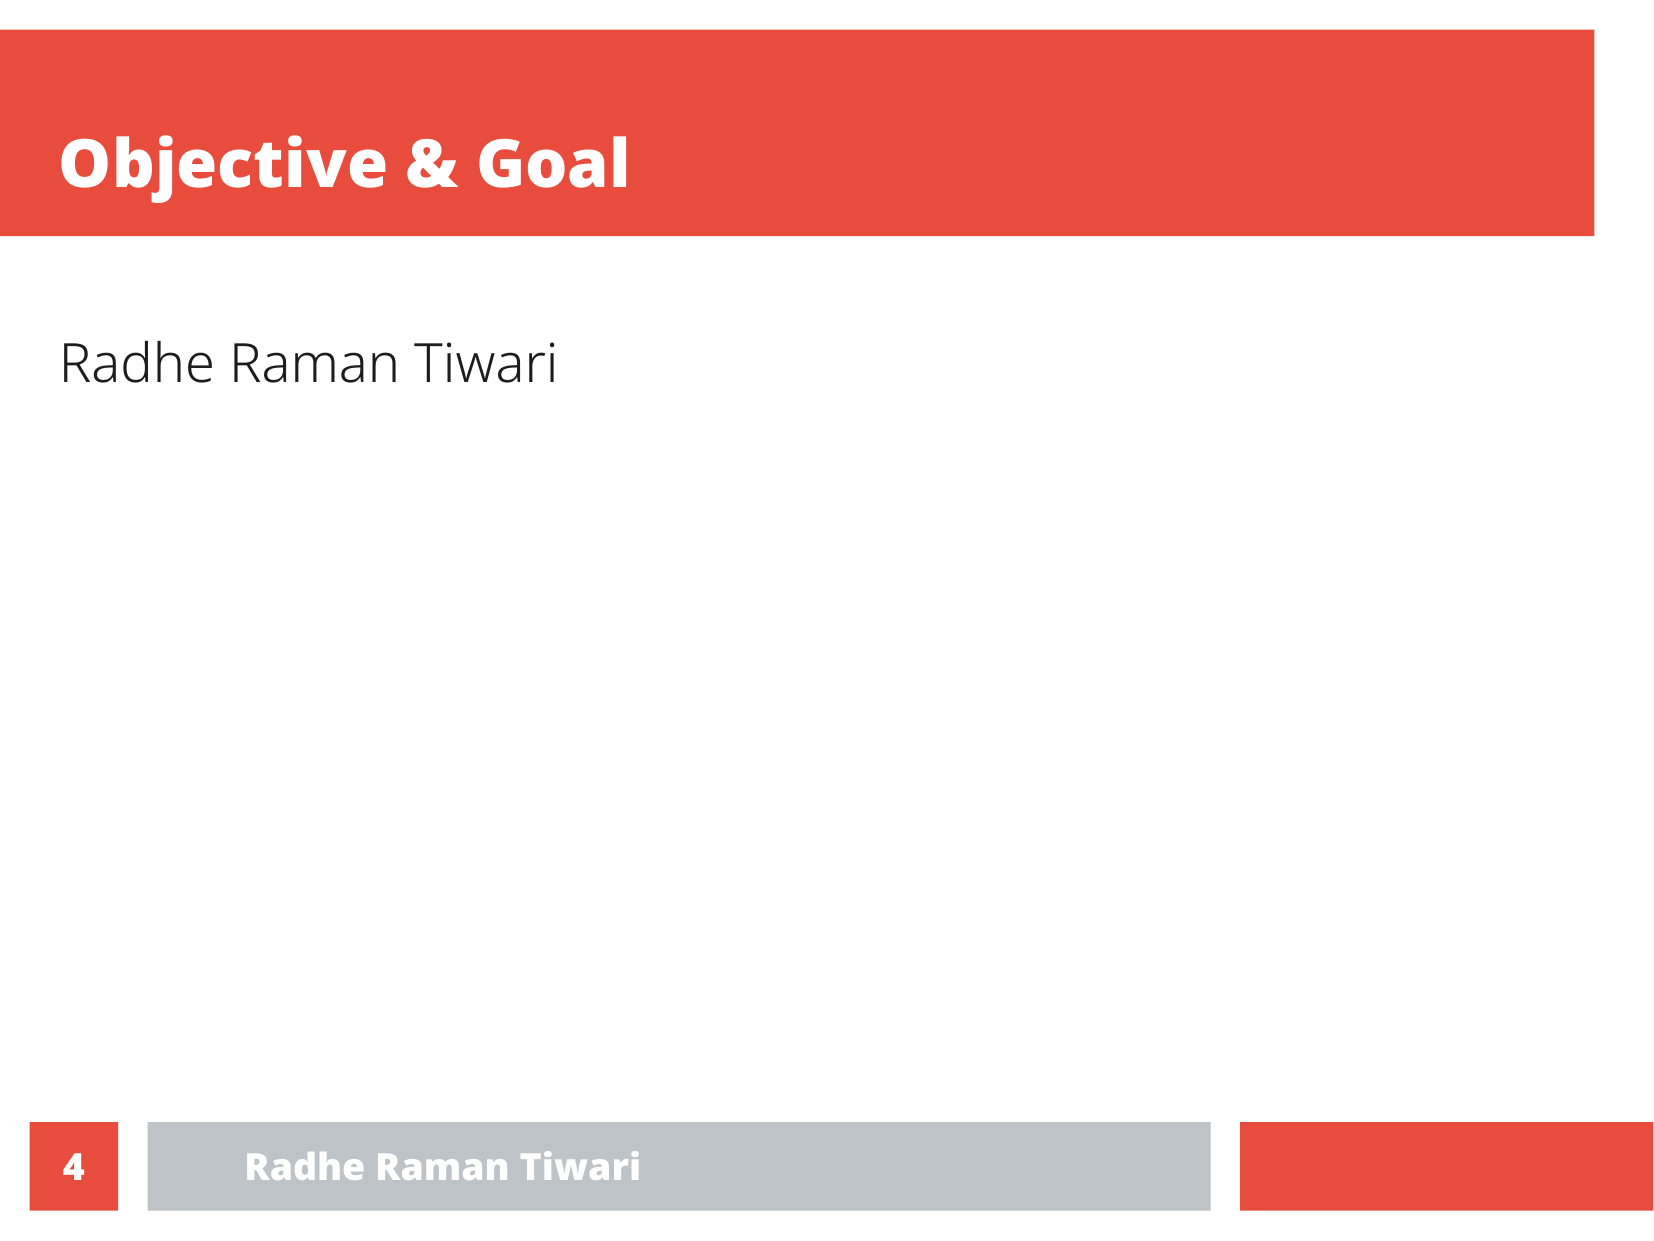

# Objective & Goal
Radhe Raman Tiwari
4
Radhe Raman Tiwari